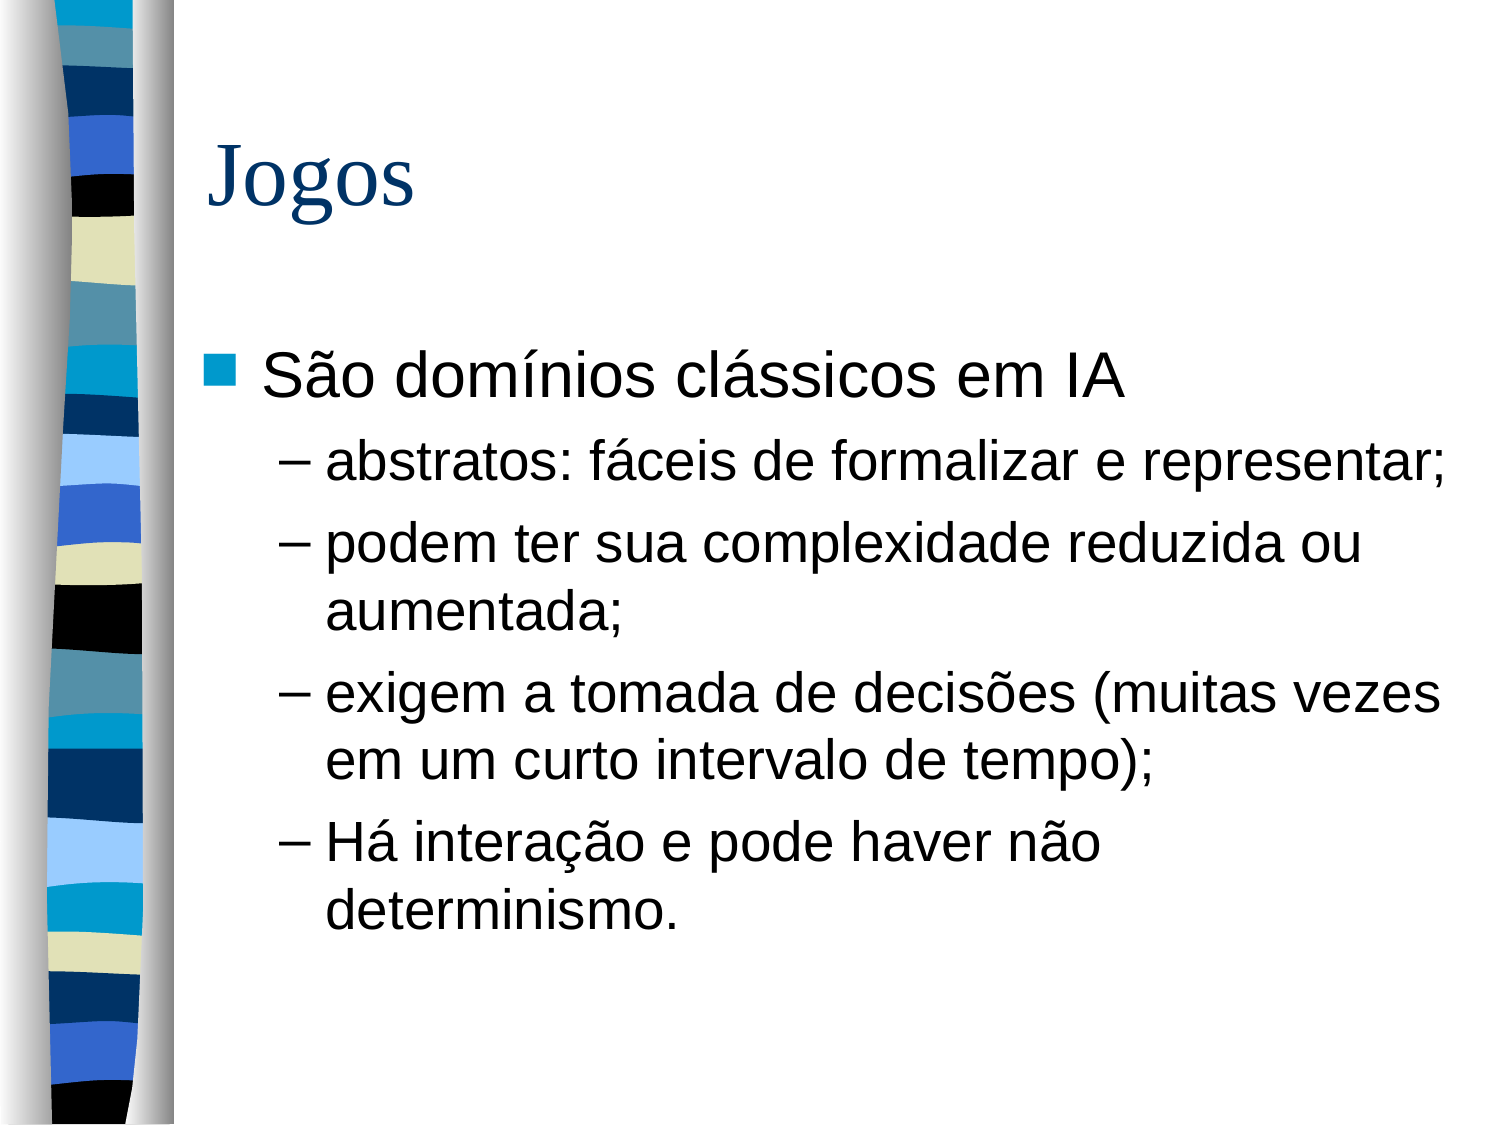

# Jogos
São domínios clássicos em IA
abstratos: fáceis de formalizar e representar;
podem ter sua complexidade reduzida ou aumentada;
exigem a tomada de decisões (muitas vezes em um curto intervalo de tempo);
Há interação e pode haver não determinismo.